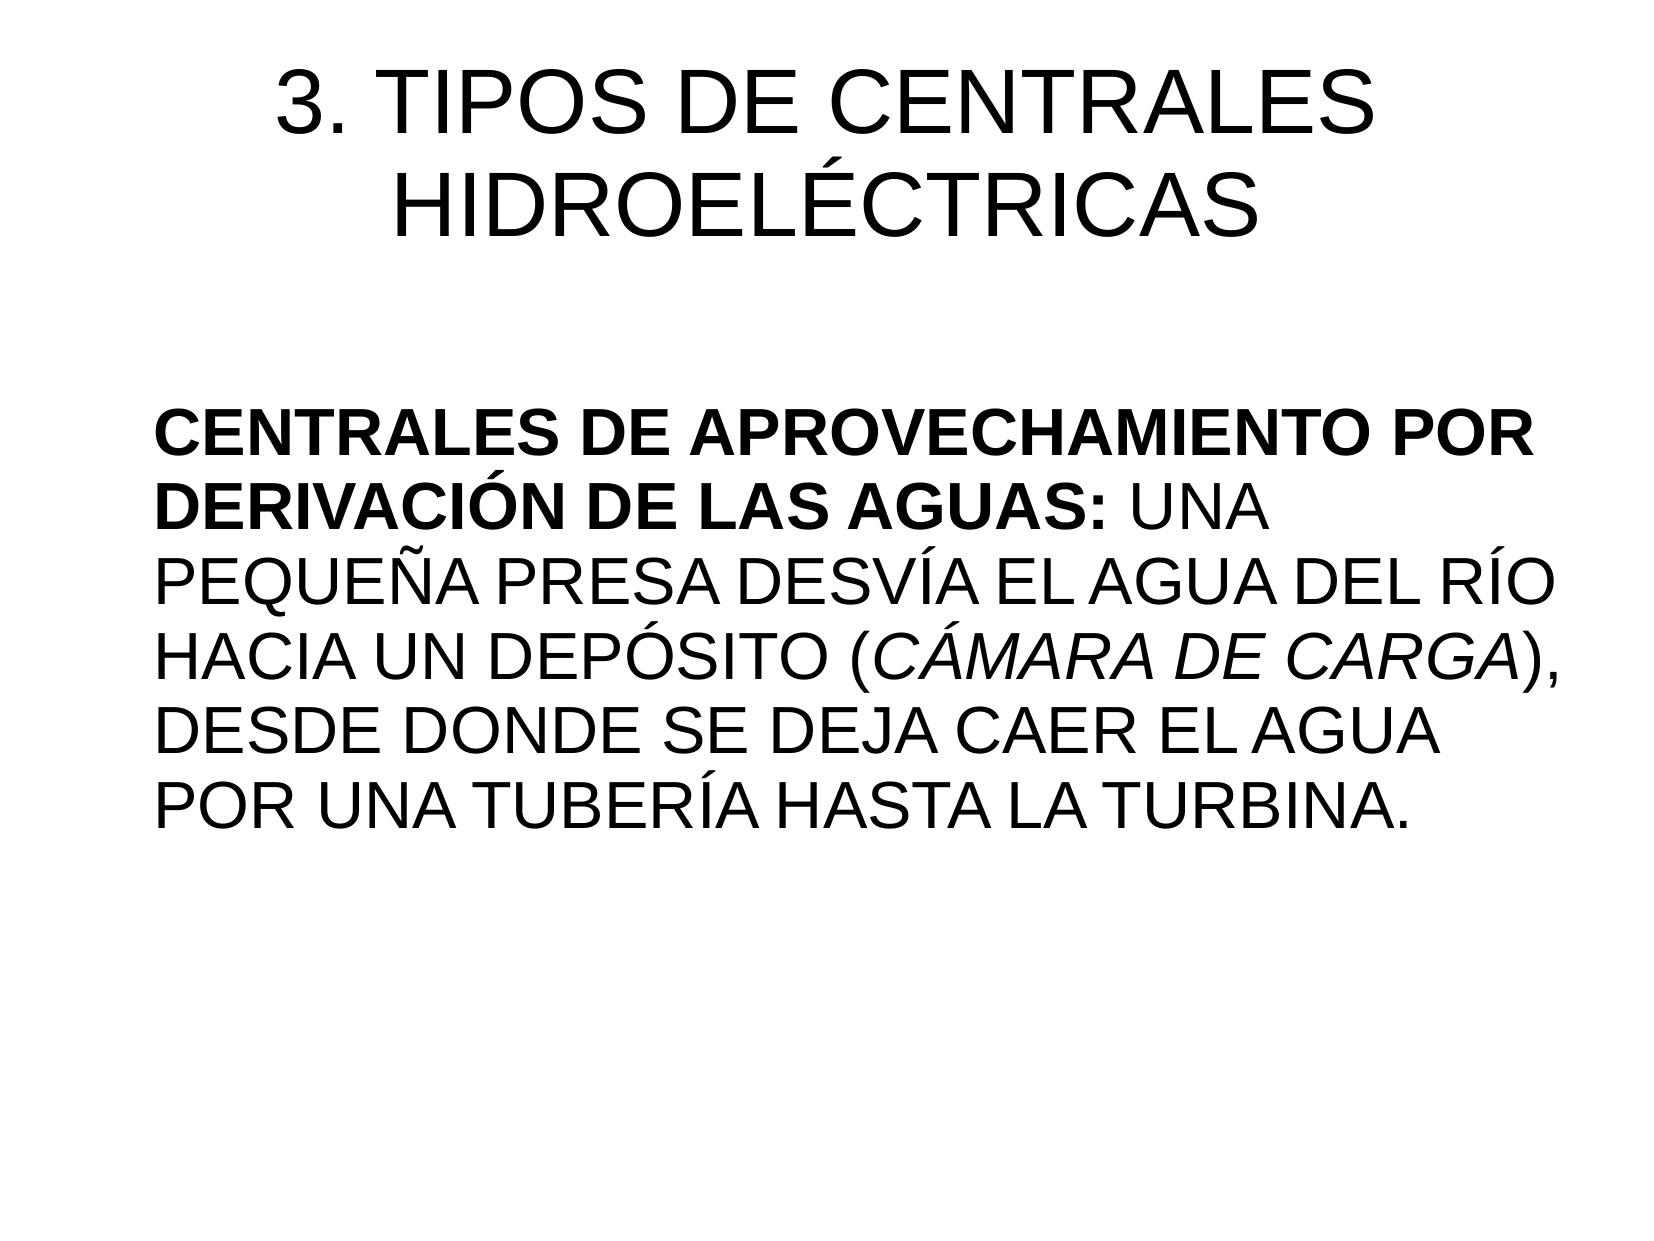

# 3. TIPOS DE CENTRALES HIDROELÉCTRICAS
CENTRALES DE APROVECHAMIENTO POR DERIVACIÓN DE LAS AGUAS: UNA PEQUEÑA PRESA DESVÍA EL AGUA DEL RÍO HACIA UN DEPÓSITO (CÁMARA DE CARGA), DESDE DONDE SE DEJA CAER EL AGUA POR UNA TUBERÍA HASTA LA TURBINA.